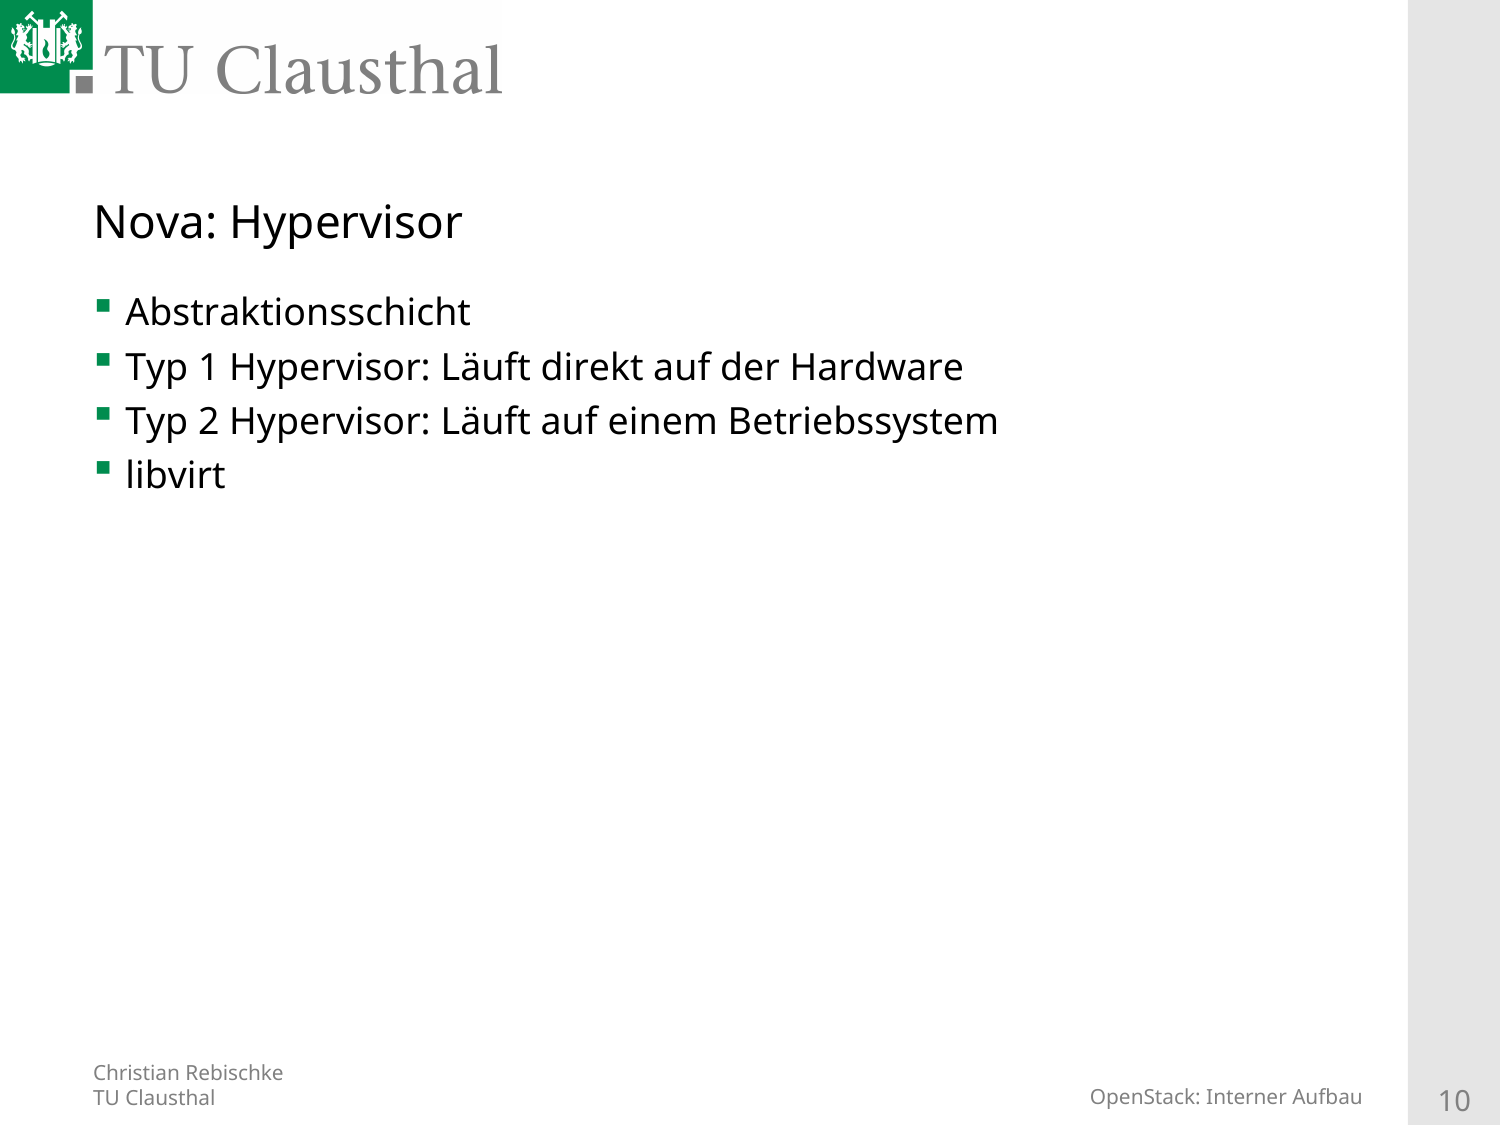

# Nova: Hypervisor
Abstraktionsschicht
Typ 1 Hypervisor: Läuft direkt auf der Hardware
Typ 2 Hypervisor: Läuft auf einem Betriebssystem
libvirt